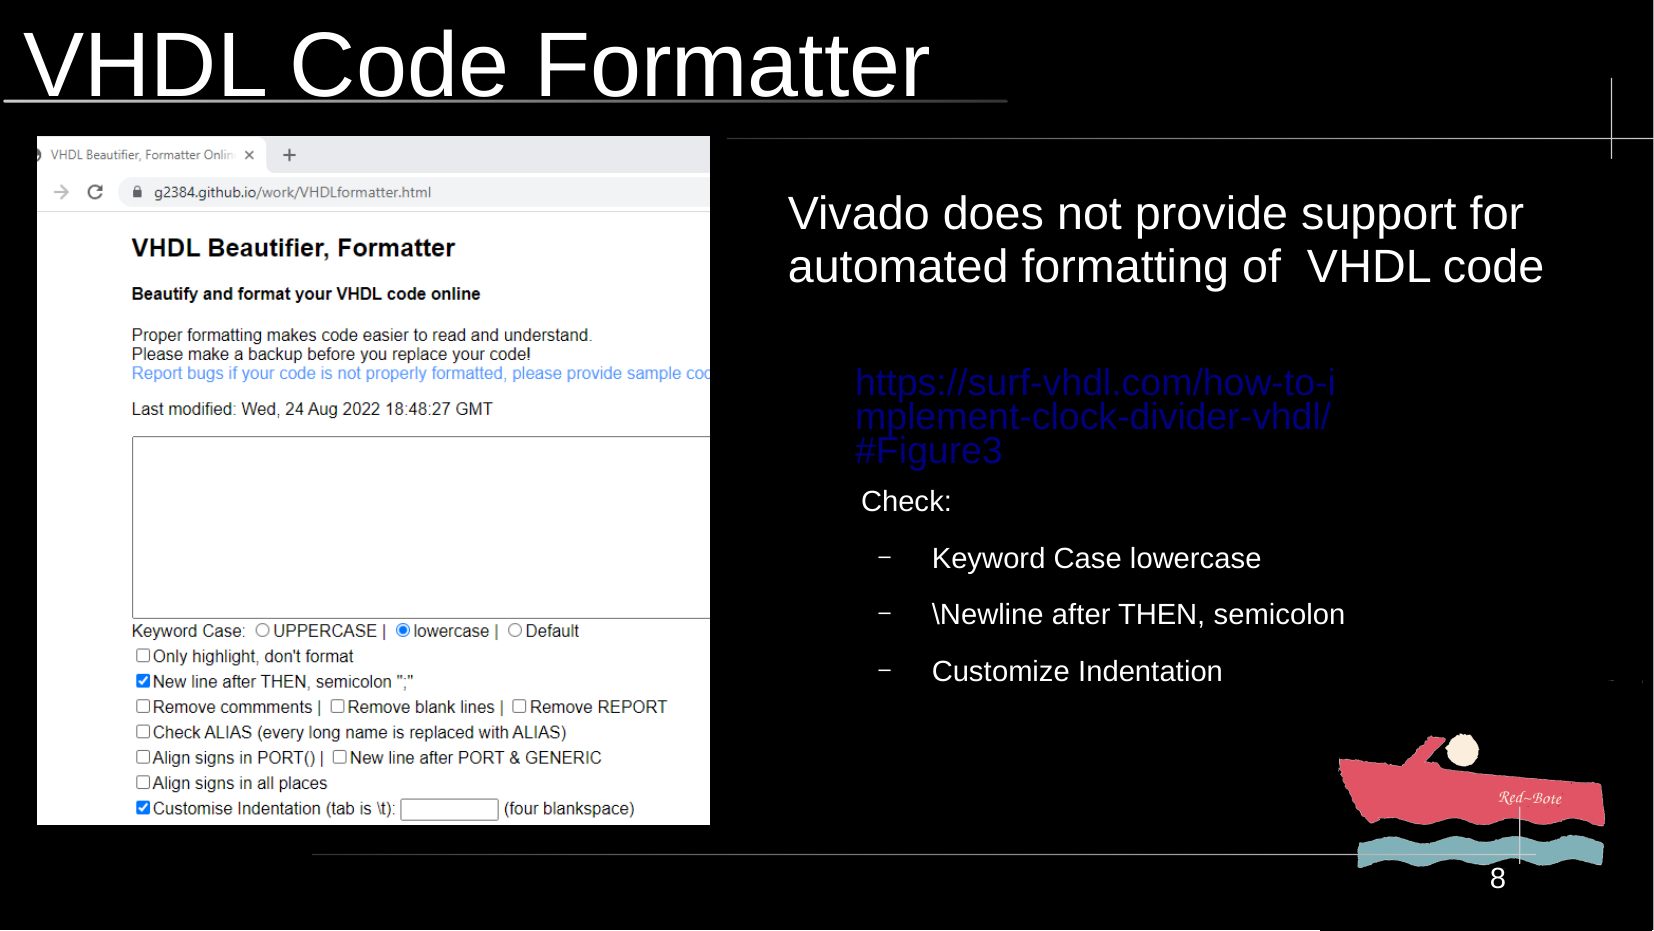

VHDL Code Formatter
# Vivado does not provide support for automated formatting of VHDL code
https://surf-vhdl.com/how-to-implement-clock-divider-vhdl/#Figure3
Check:
Keyword Case lowercase
\Newline after THEN, semicolon
Customize Indentation
8